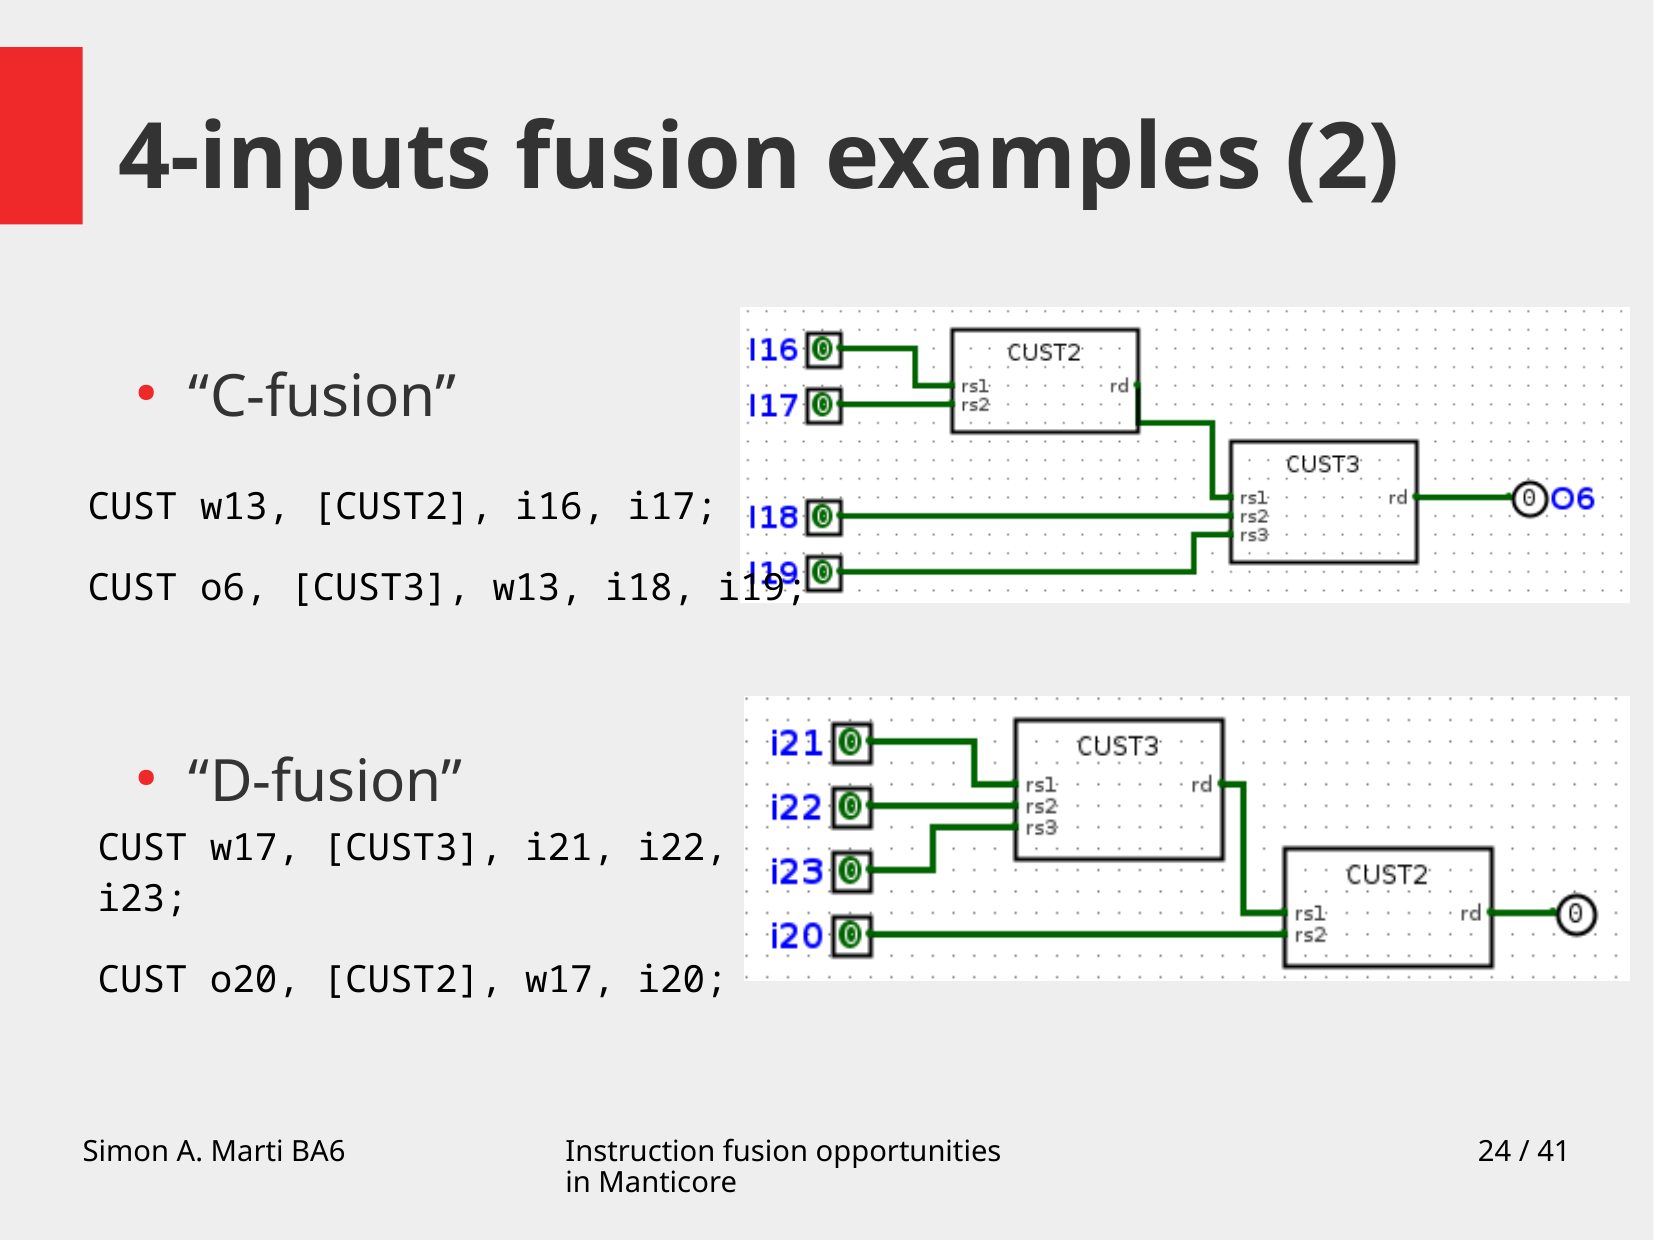

# 4-inputs fusion examples (2)
“C-fusion”
“D-fusion”
CUST w13, [CUST2], i16, i17;
CUST o6, [CUST3], w13, i18, i19;
CUST w17, [CUST3], i21, i22, i23;
CUST o20, [CUST2], w17, i20;
Simon A. Marti BA6
Instruction fusion opportunities in Manticore
24